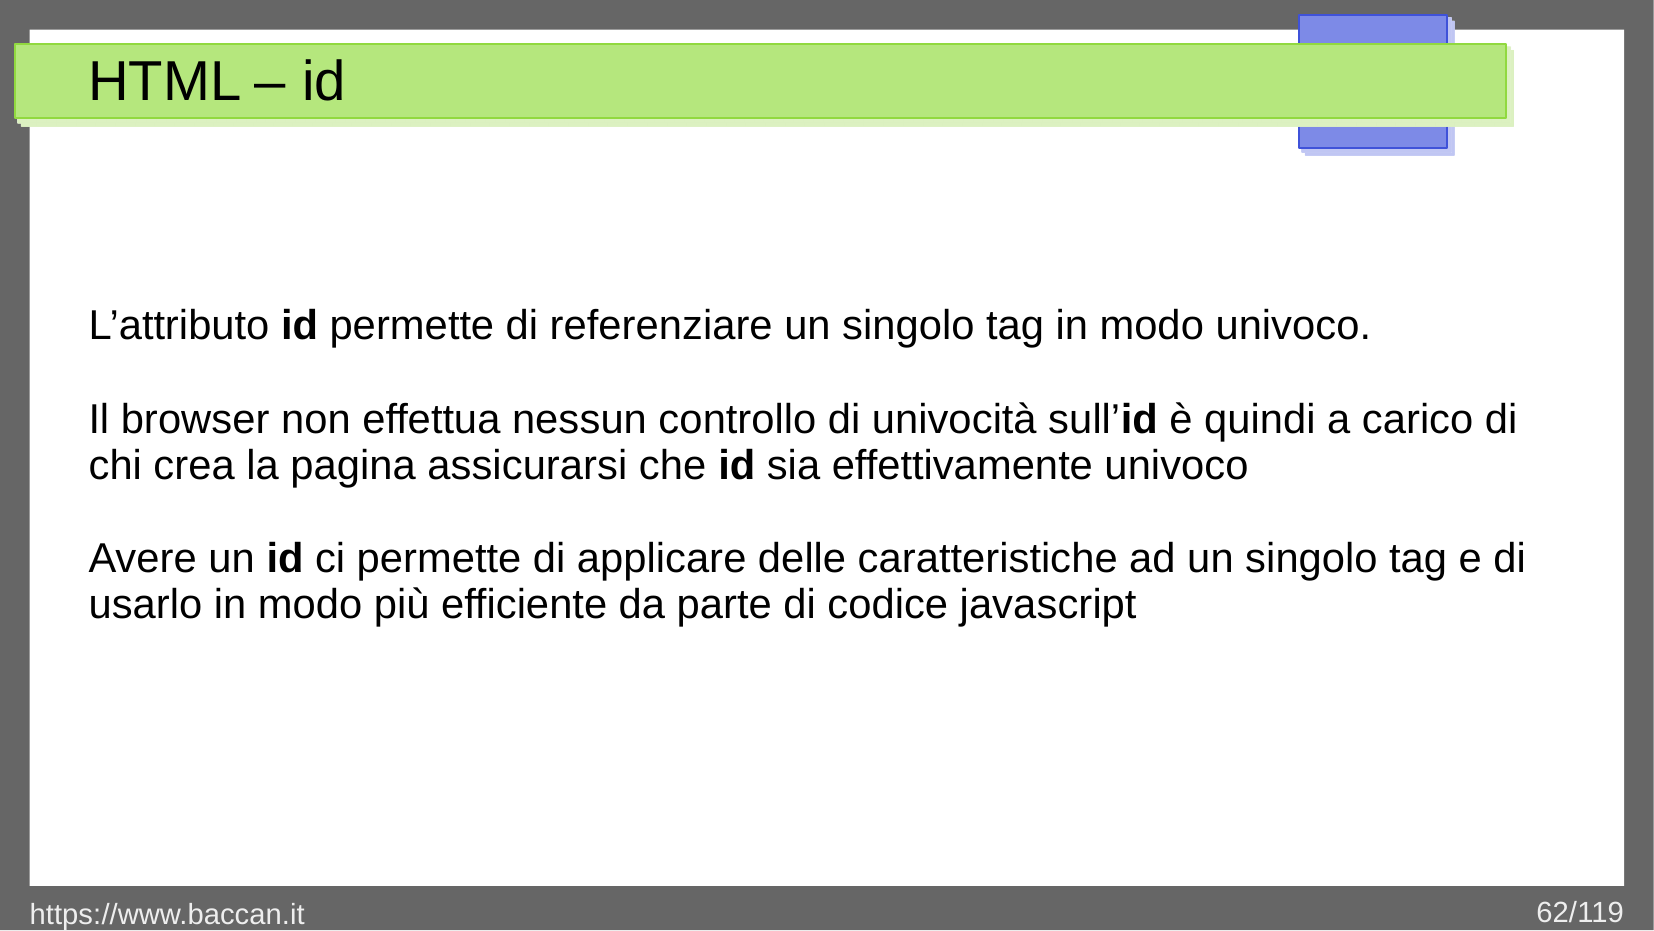

# HTML – id
L’attributo id permette di referenziare un singolo tag in modo univoco.
Il browser non effettua nessun controllo di univocità sull’id è quindi a carico di chi crea la pagina assicurarsi che id sia effettivamente univoco
Avere un id ci permette di applicare delle caratteristiche ad un singolo tag e di usarlo in modo più efficiente da parte di codice javascript
62
https://www.baccan.it